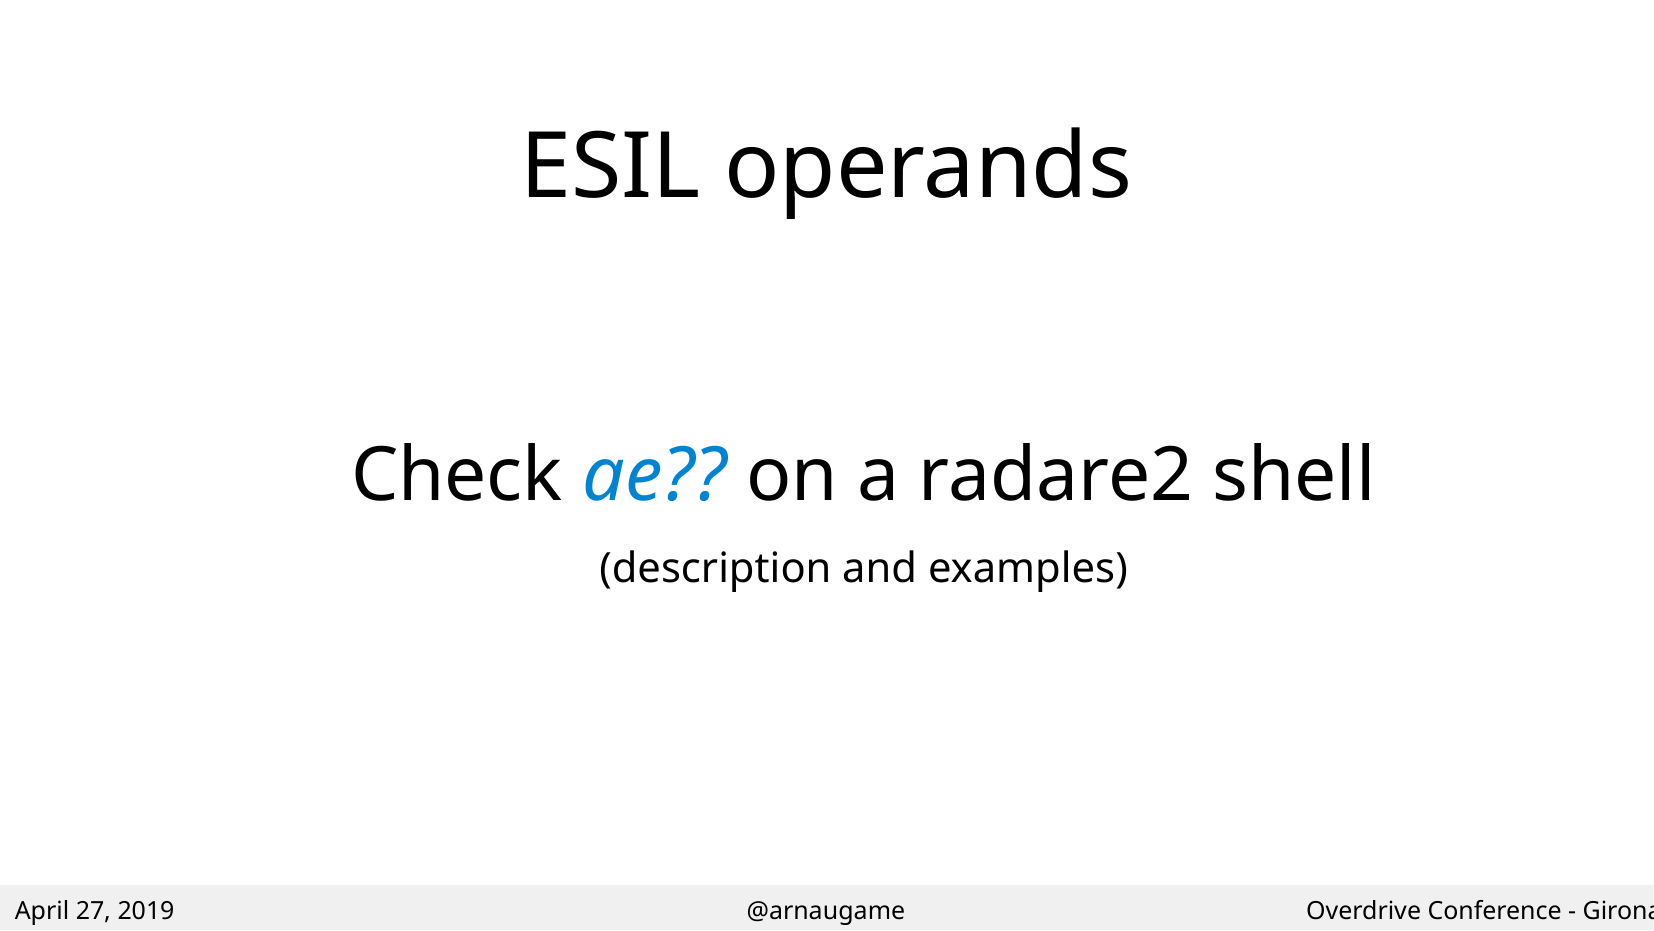

# ESIL operands
Check ae?? on a radare2 shell
(description and examples)
April 27, 2019
@arnaugamez
Overdrive Conference - Girona